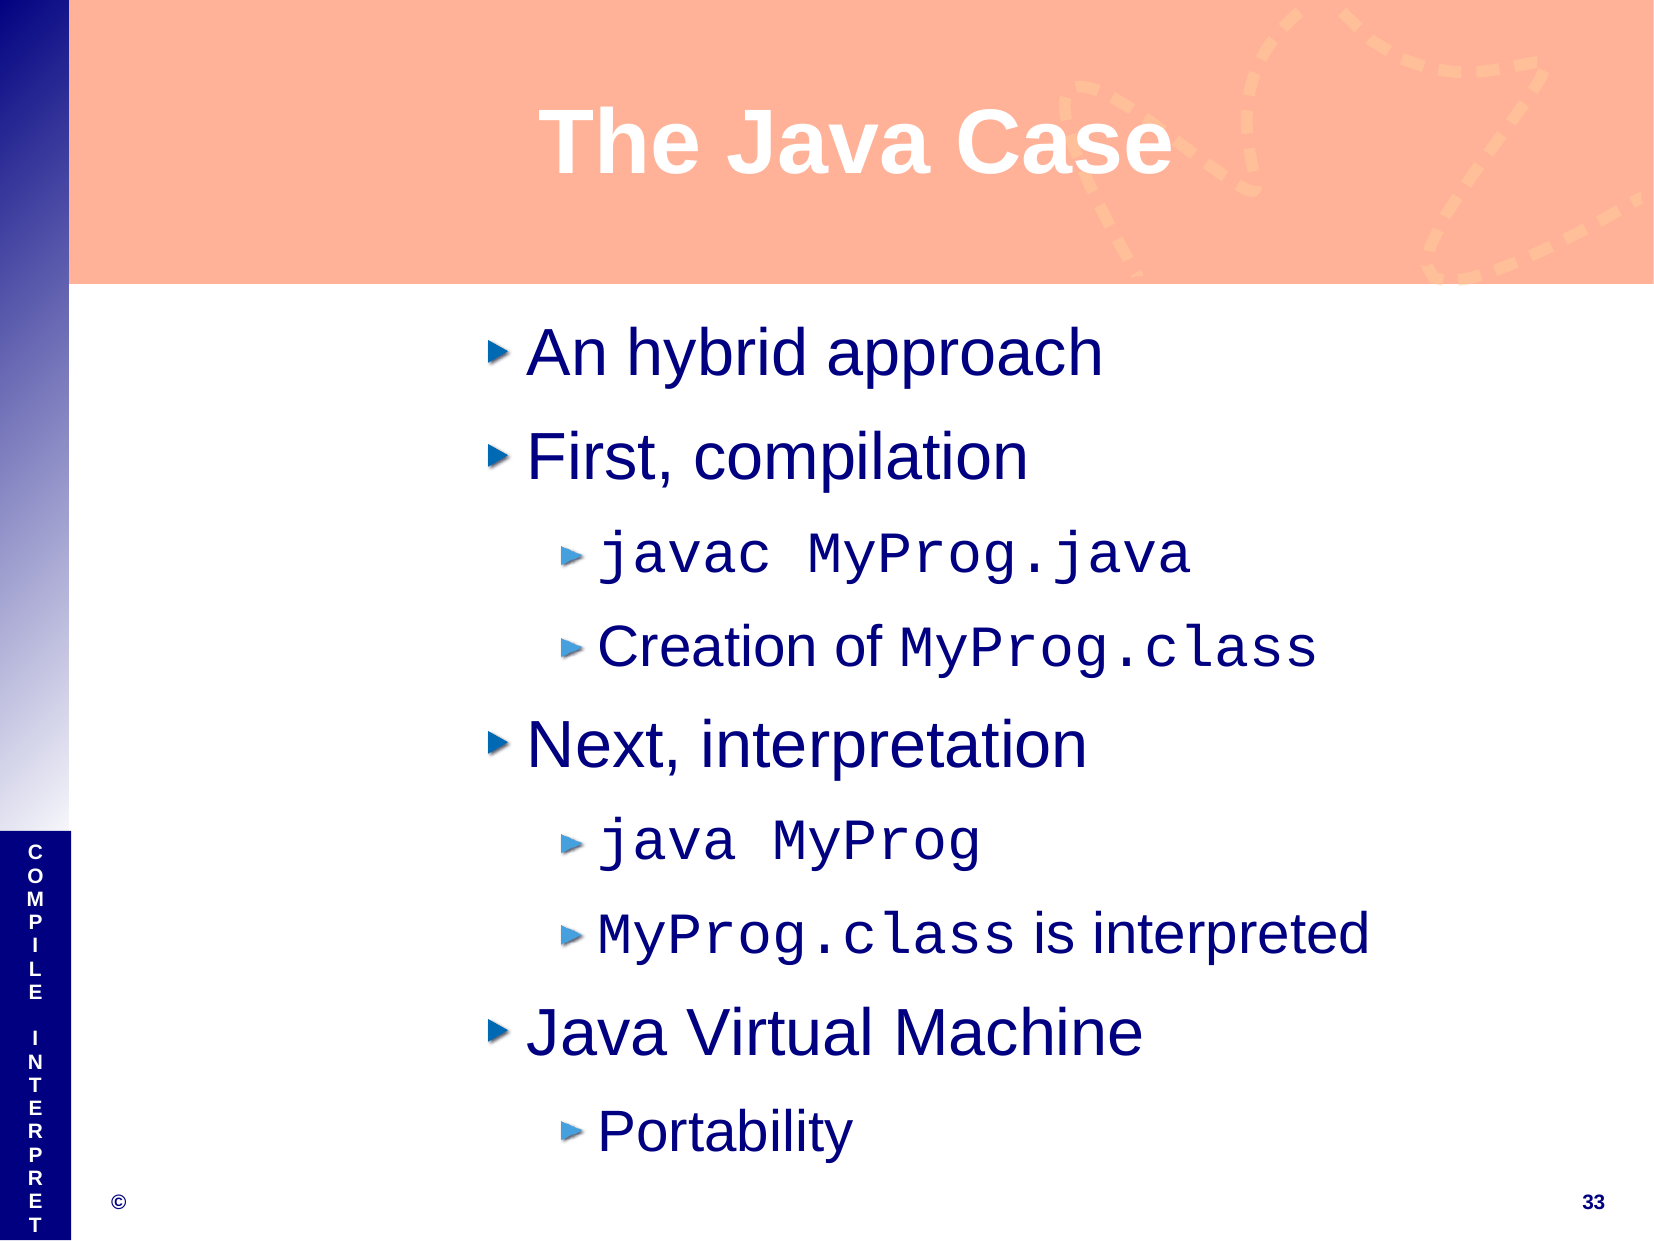

# The Java Case
An hybrid approach
First, compilation
javac MyProg.java
Creation of MyProg.class
Next, interpretation
java MyProg
MyProg.class is interpreted
Java Virtual Machine
Portability
C
O
M
P
I
L
E
I
N
T
E
R
P
R
E
T